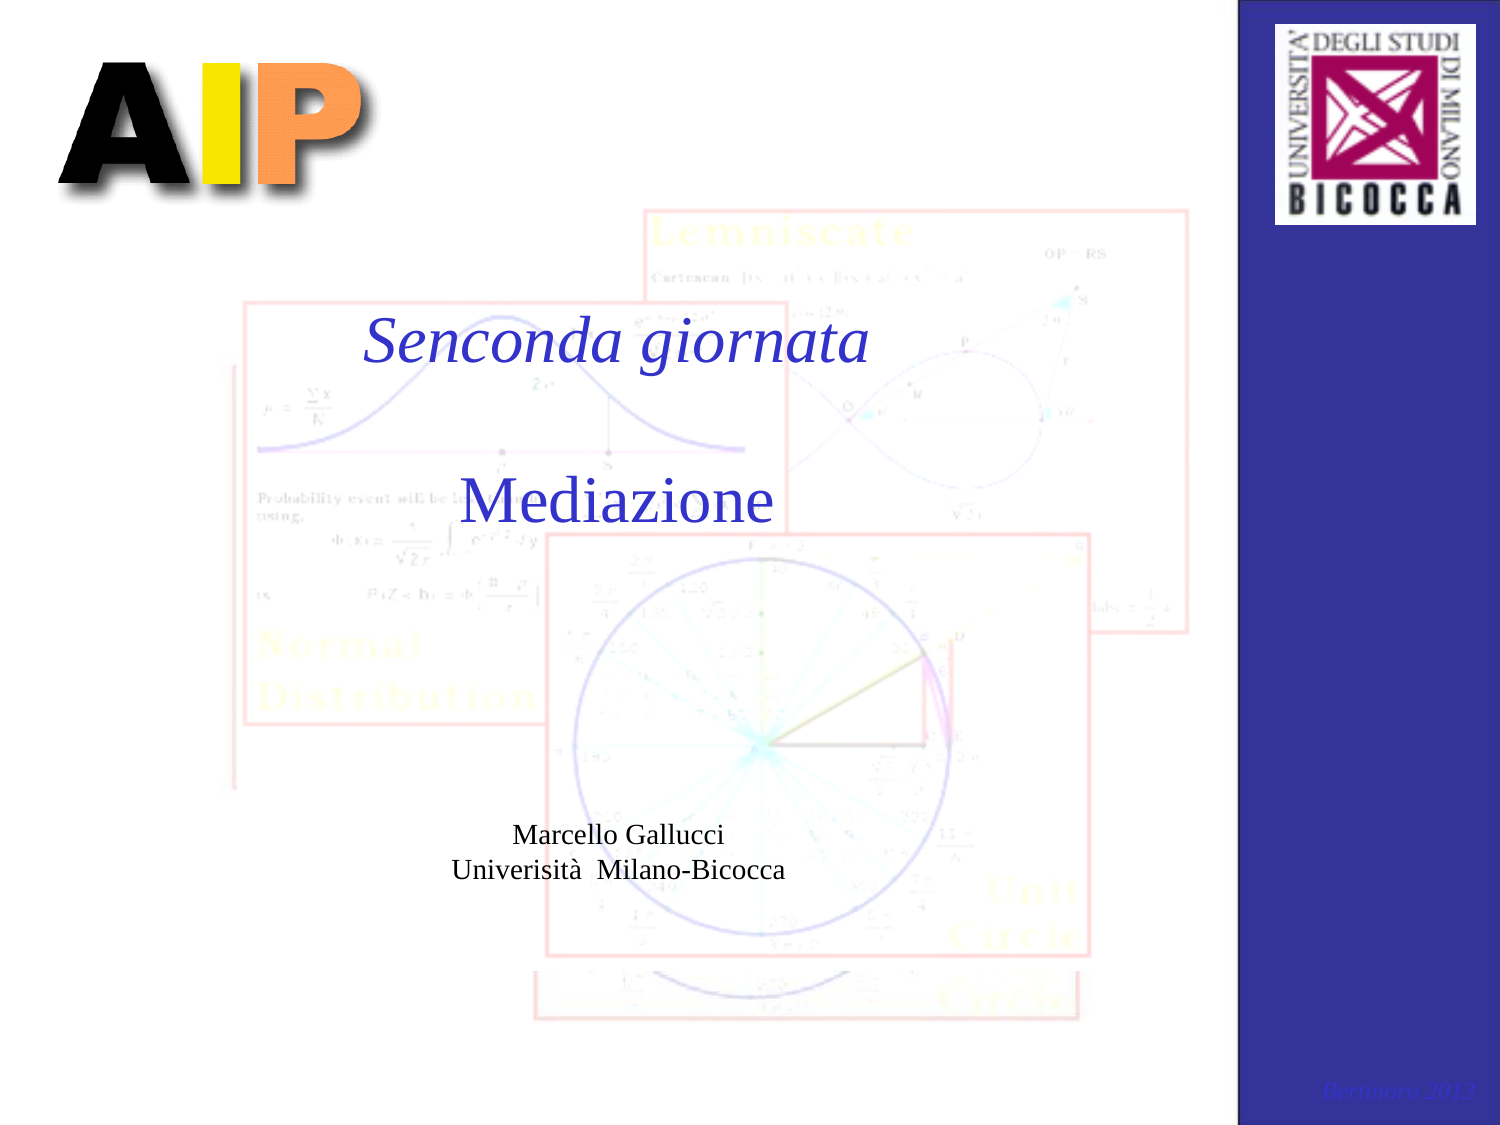

# Senconda giornata Mediazione
Marcello Gallucci
Univerisità Milano-Bicocca
Bertinoro 2013